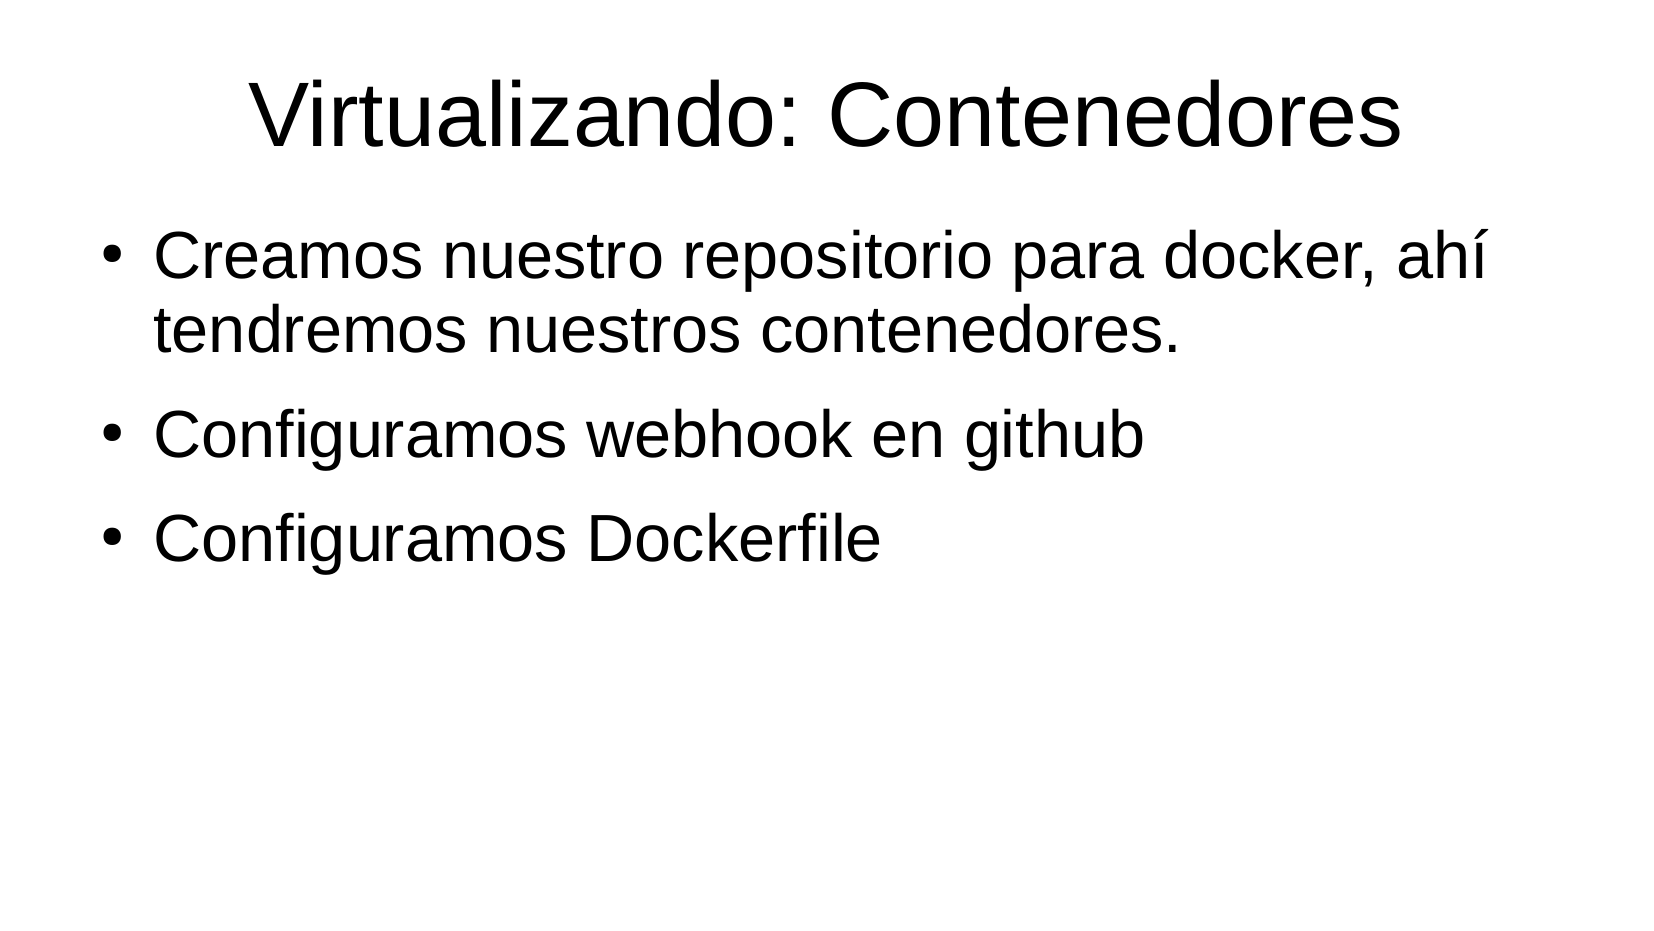

# Virtualizando: Contenedores
Creamos nuestro repositorio para docker, ahí tendremos nuestros contenedores.
Configuramos webhook en github
Configuramos Dockerfile